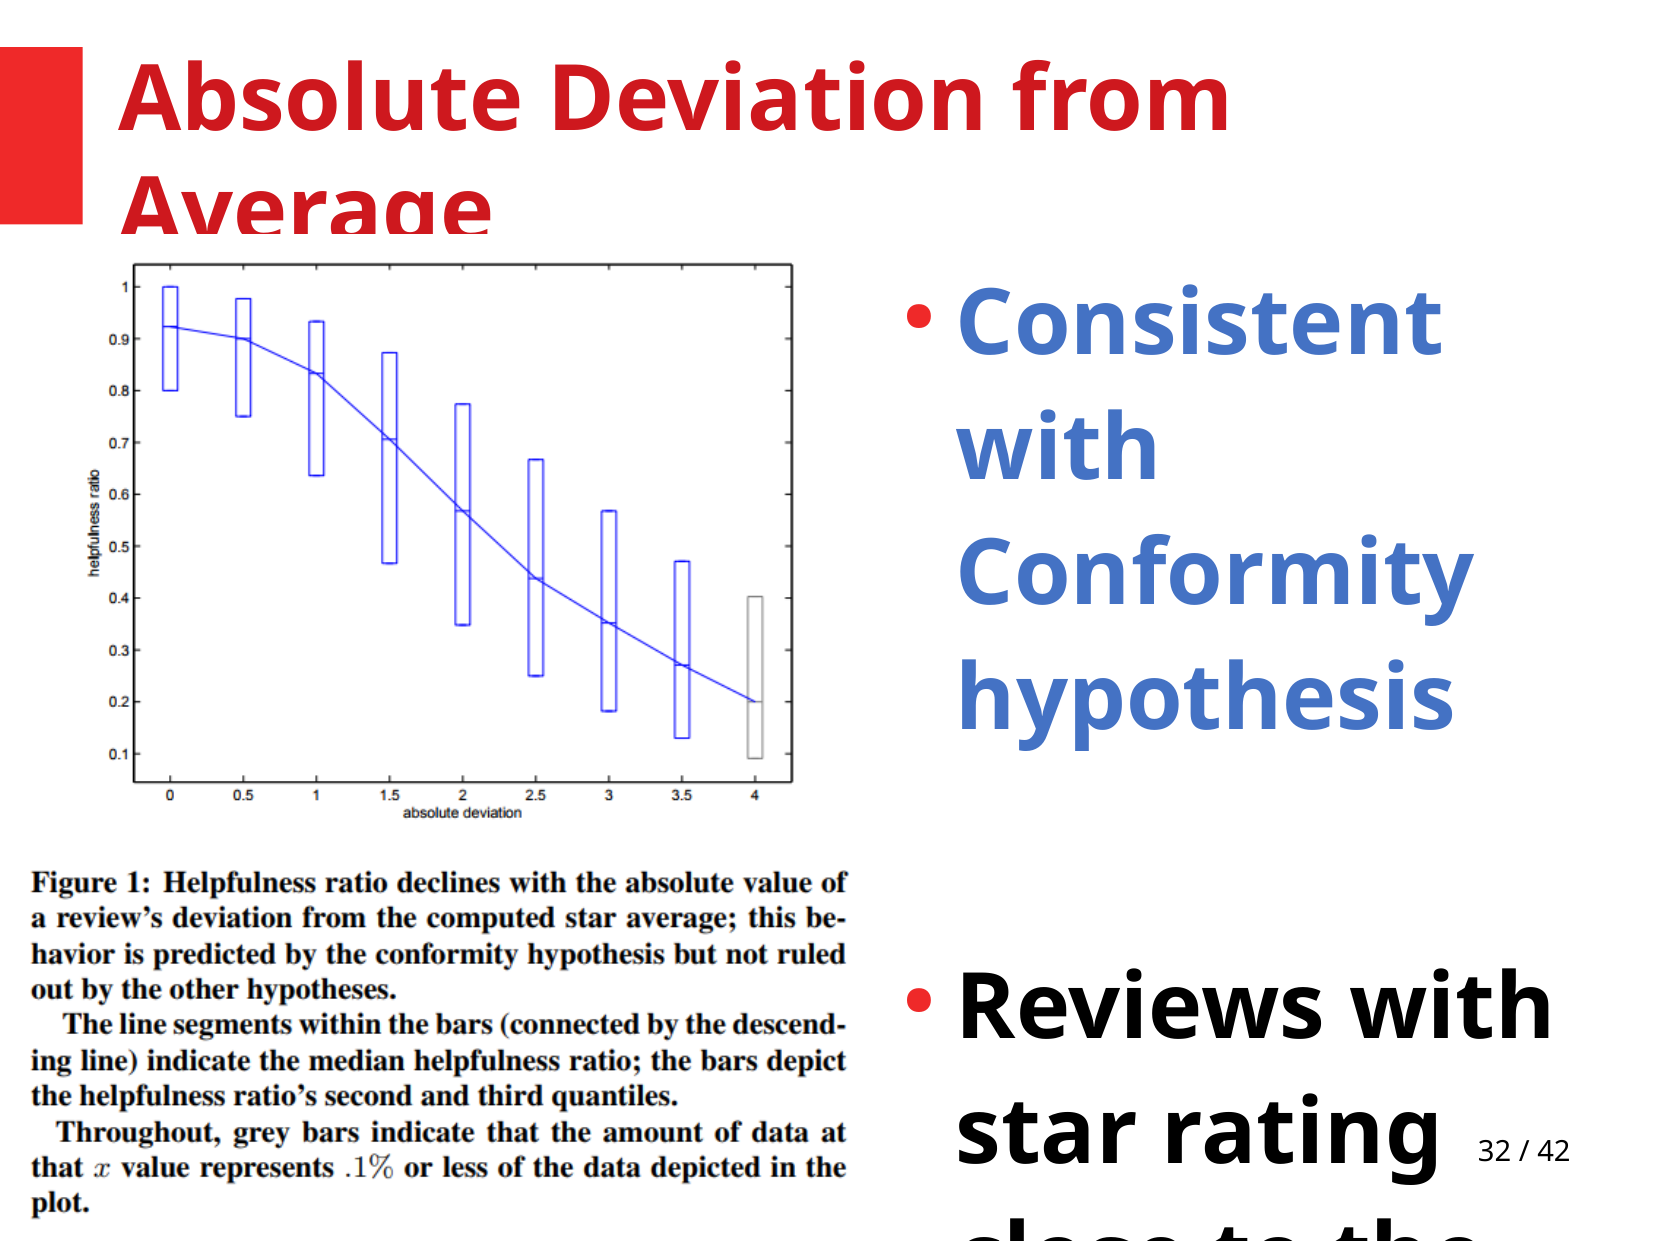

# Absolute Deviation from Average
Consistent with Conformity hypothesis
Reviews with star rating close to the average get higher helpfulness ratio
32